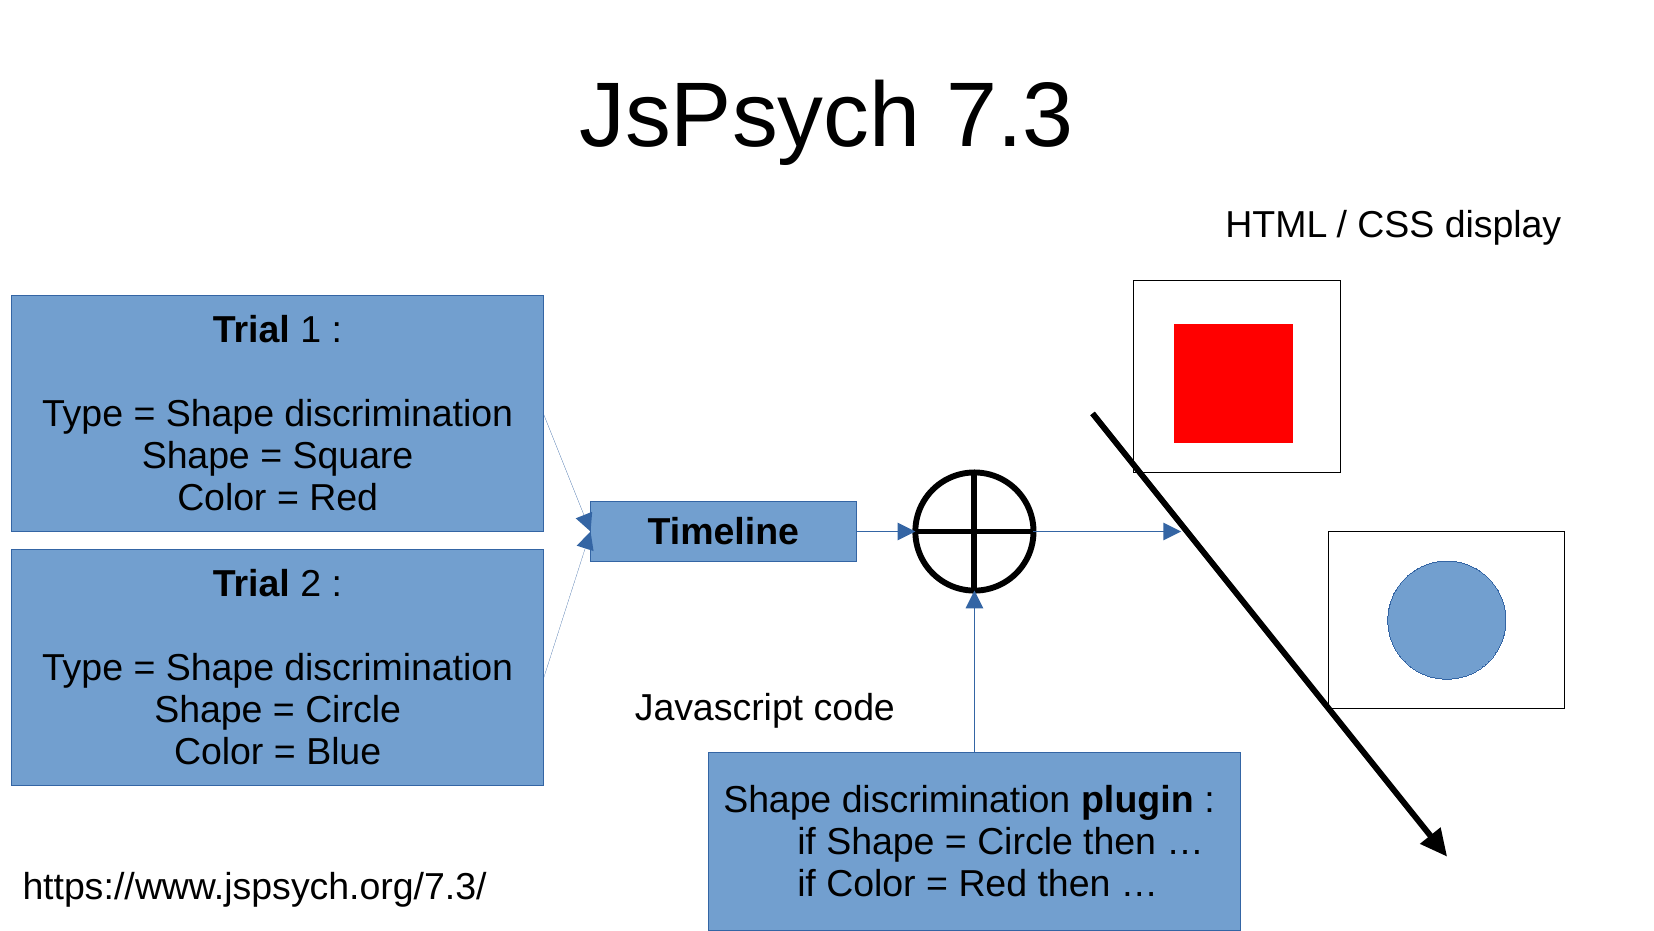

# JsPsych 7.3
HTML / CSS display
Trial 1 :
Type = Shape discrimination
Shape = Square
Color = Red
Timeline
Trial 2 :
Type = Shape discrimination
Shape = Circle
Color = Blue
Javascript code
Shape discrimination plugin :
	if Shape = Circle then …
	if Color = Red then …
https://www.jspsych.org/7.3/